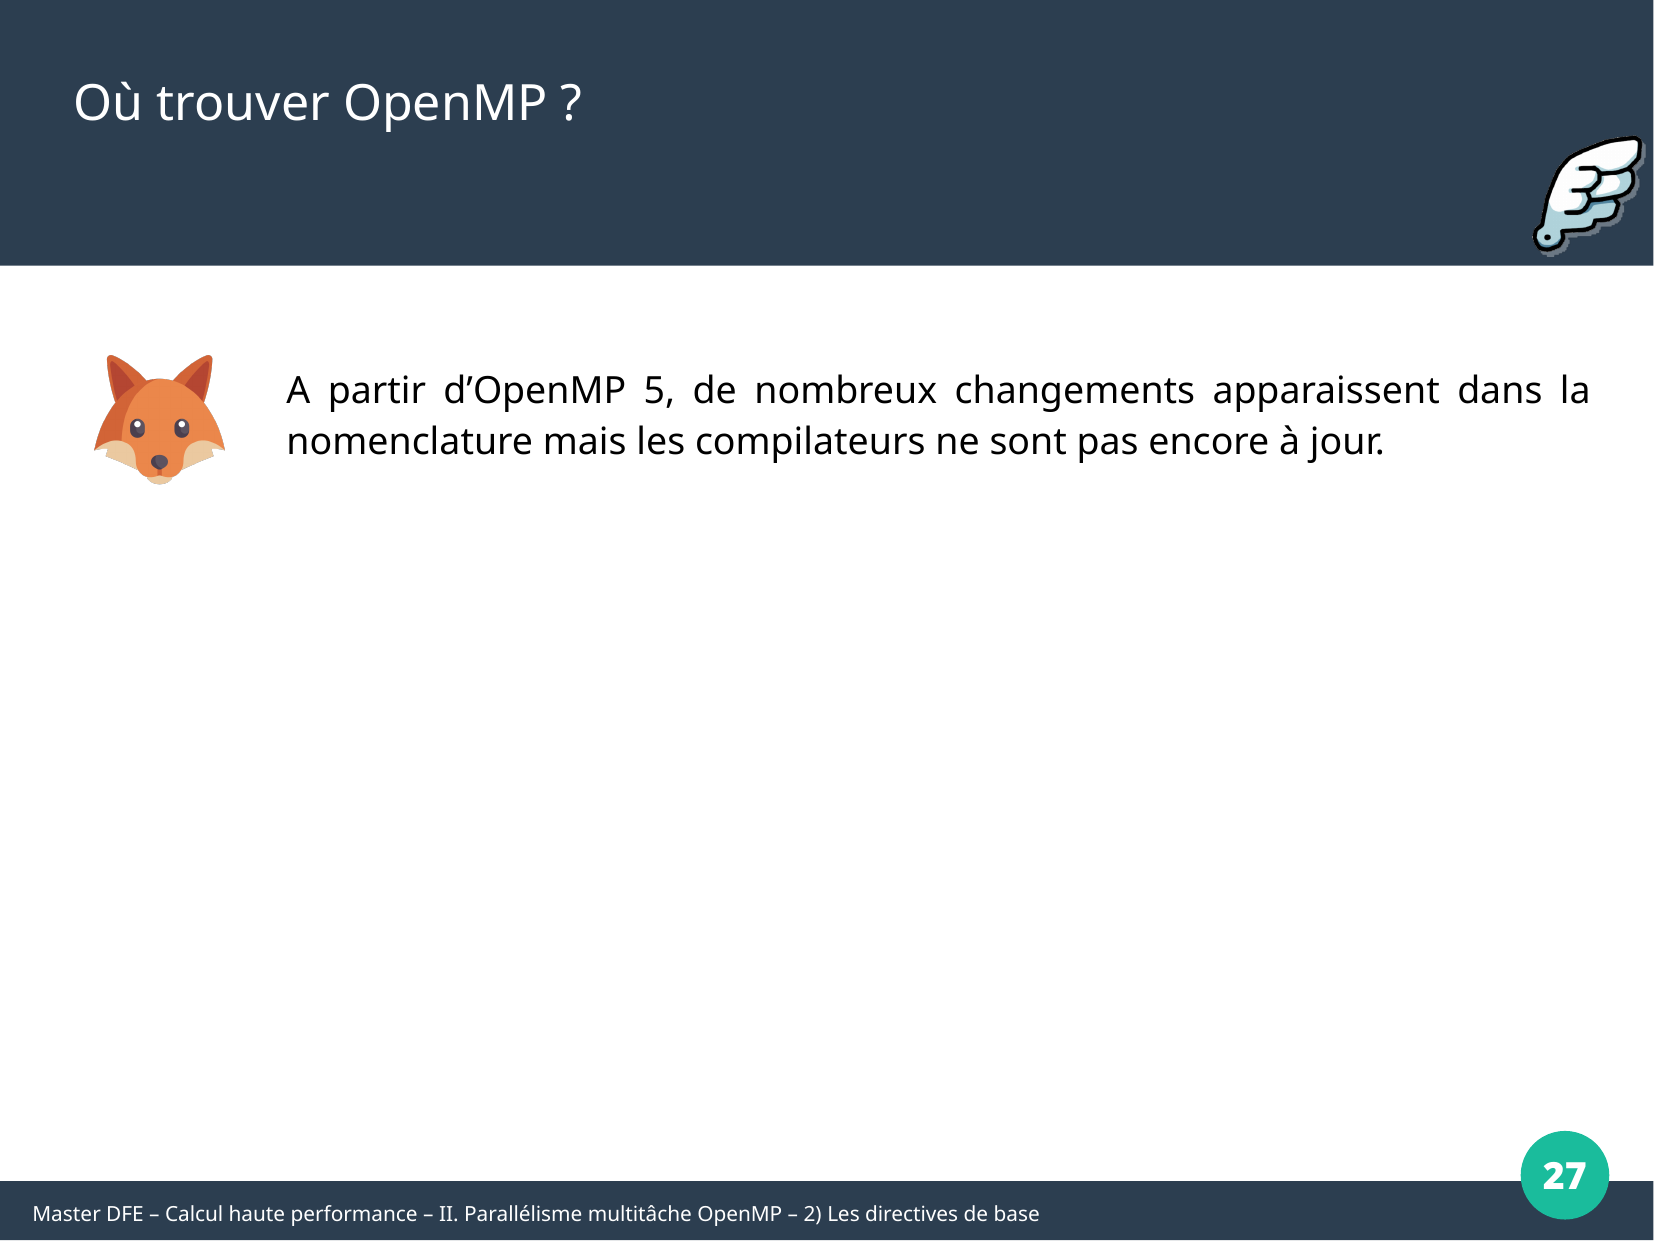

Où trouver OpenMP ?
A partir d’OpenMP 5, de nombreux changements apparaissent dans la nomenclature mais les compilateurs ne sont pas encore à jour.
27
Master DFE – Calcul haute performance – II. Parallélisme multitâche OpenMP – 2) Les directives de base